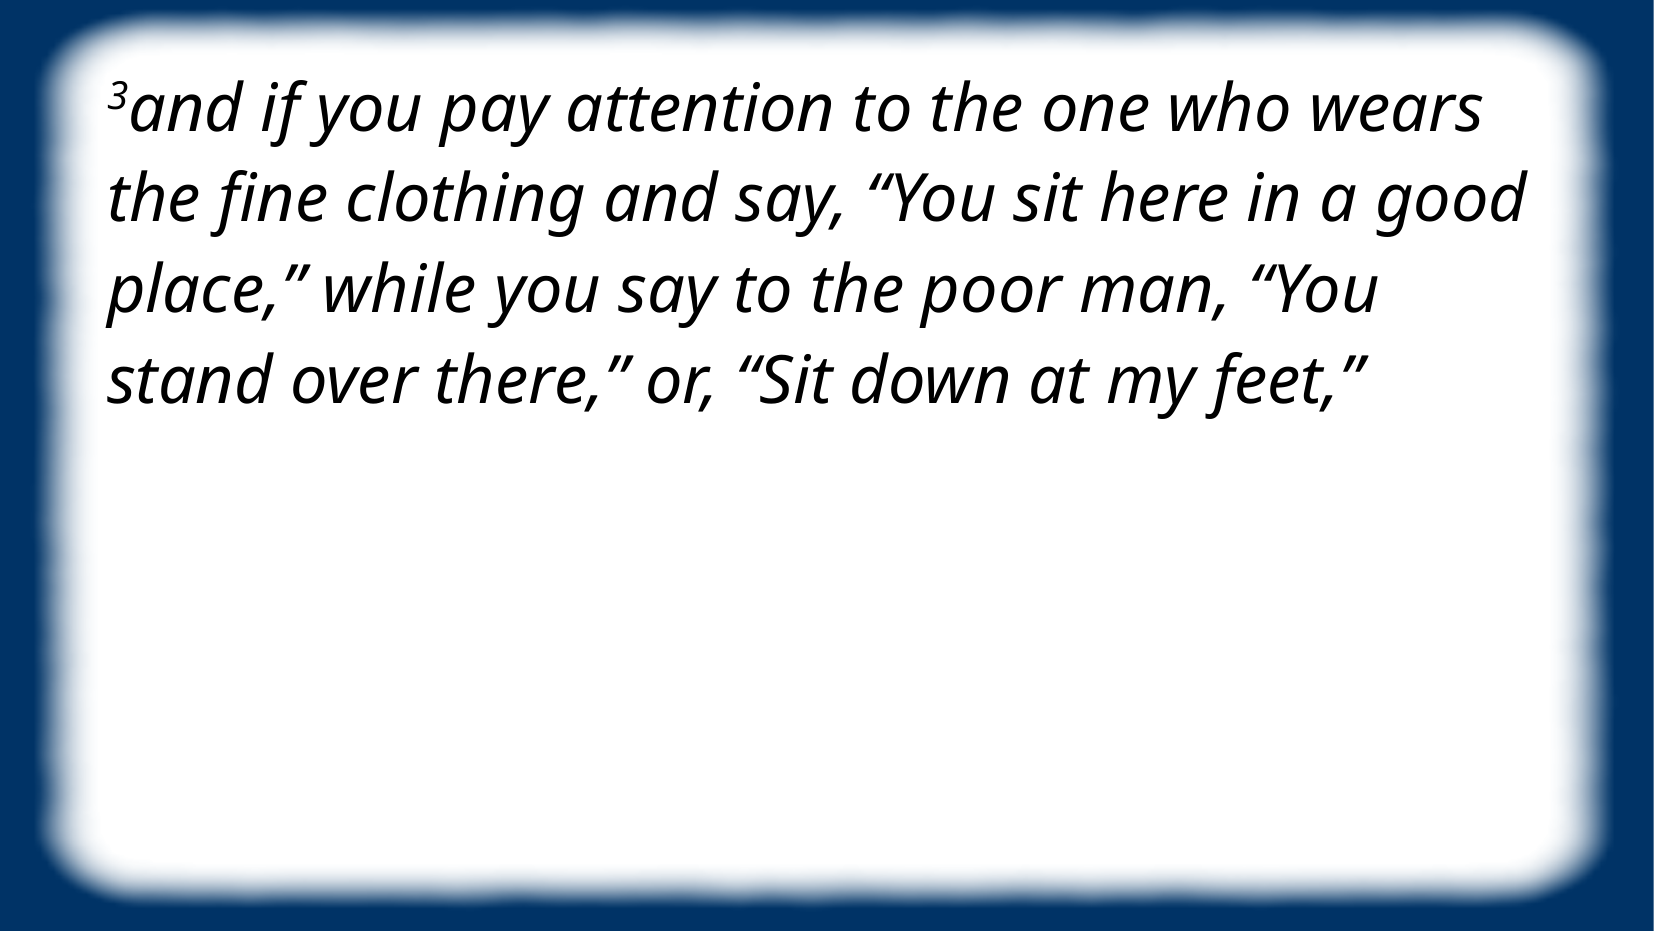

3and if you pay attention to the one who wears the fine clothing and say, “You sit here in a good place,” while you say to the poor man, “You stand over there,” or, “Sit down at my feet,”